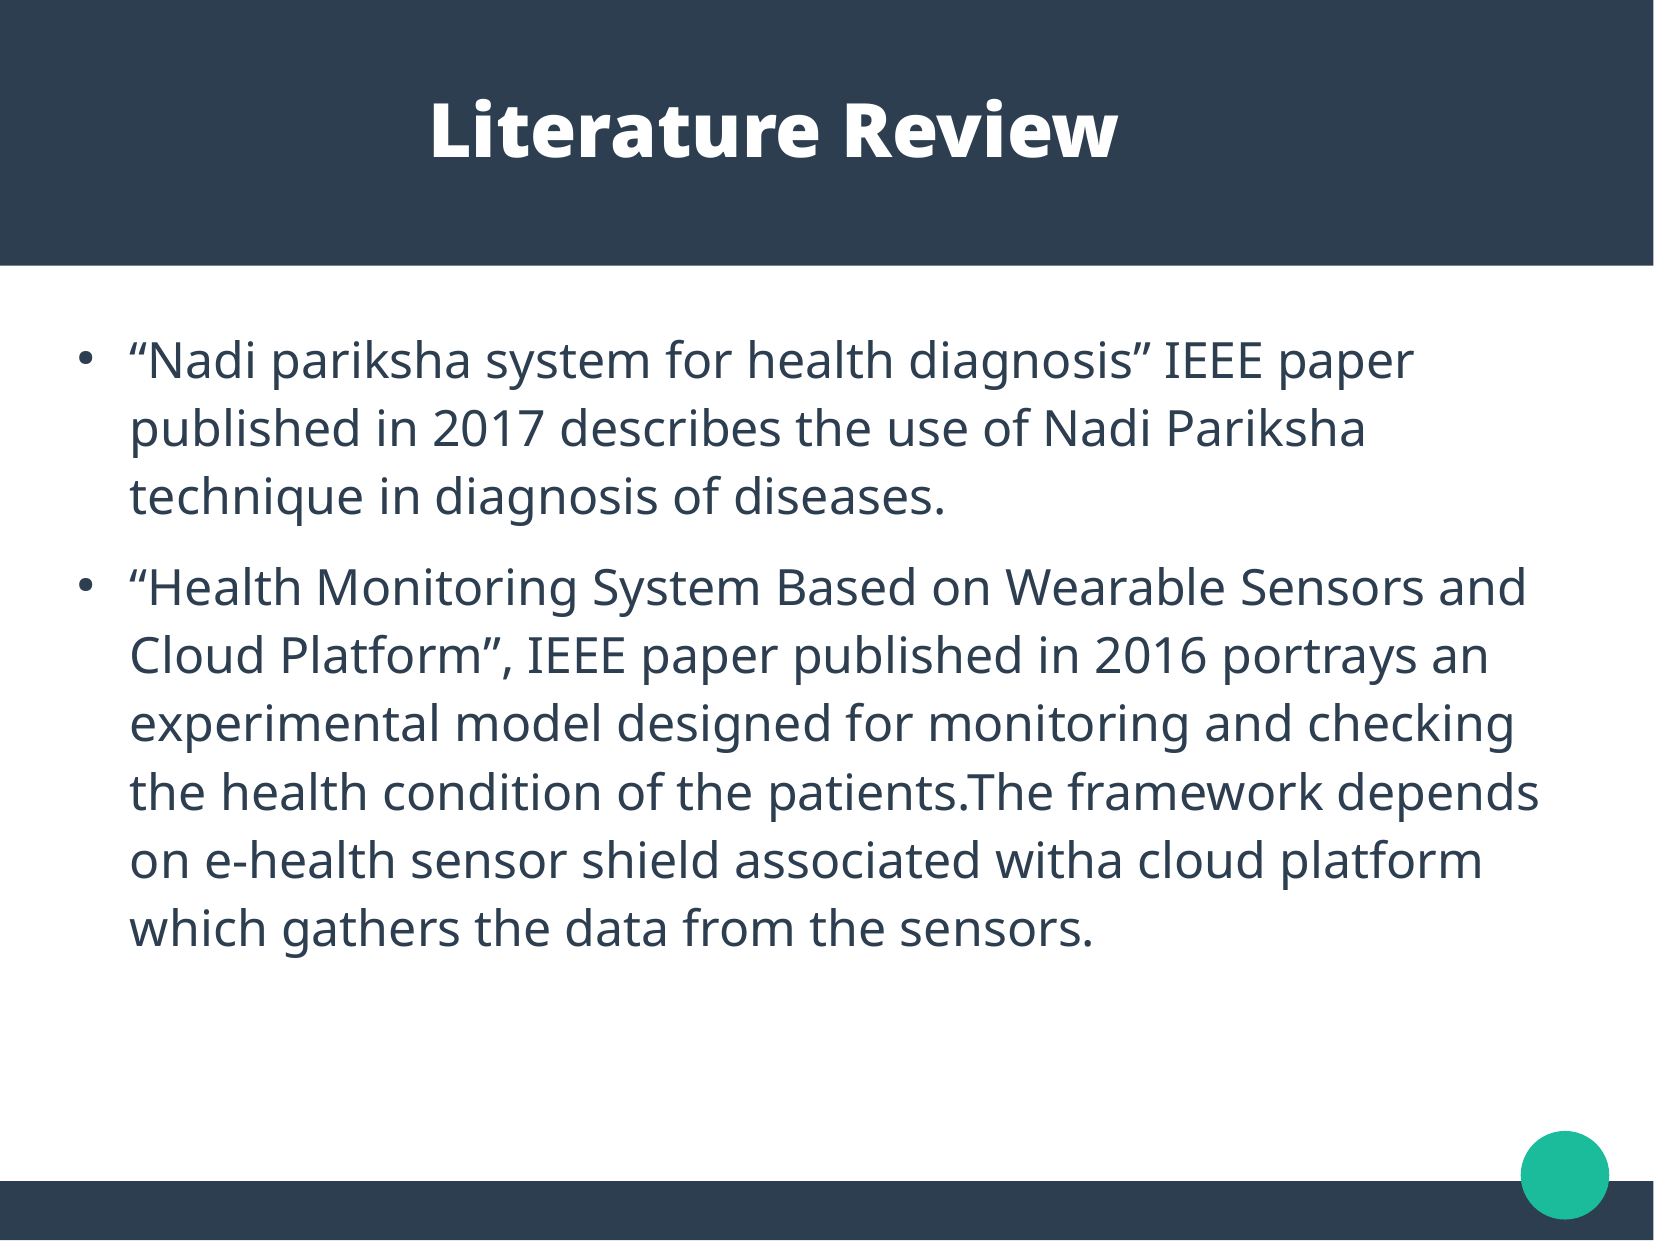

# Literature Review
“Nadi pariksha system for health diagnosis” IEEE paper published in 2017 describes the use of Nadi Pariksha technique in diagnosis of diseases.
“Health Monitoring System Based on Wearable Sensors and Cloud Platform”, IEEE paper published in 2016 portrays an experimental model designed for monitoring and checking the health condition of the patients.The framework depends on e-health sensor shield associated witha cloud platform which gathers the data from the sensors.